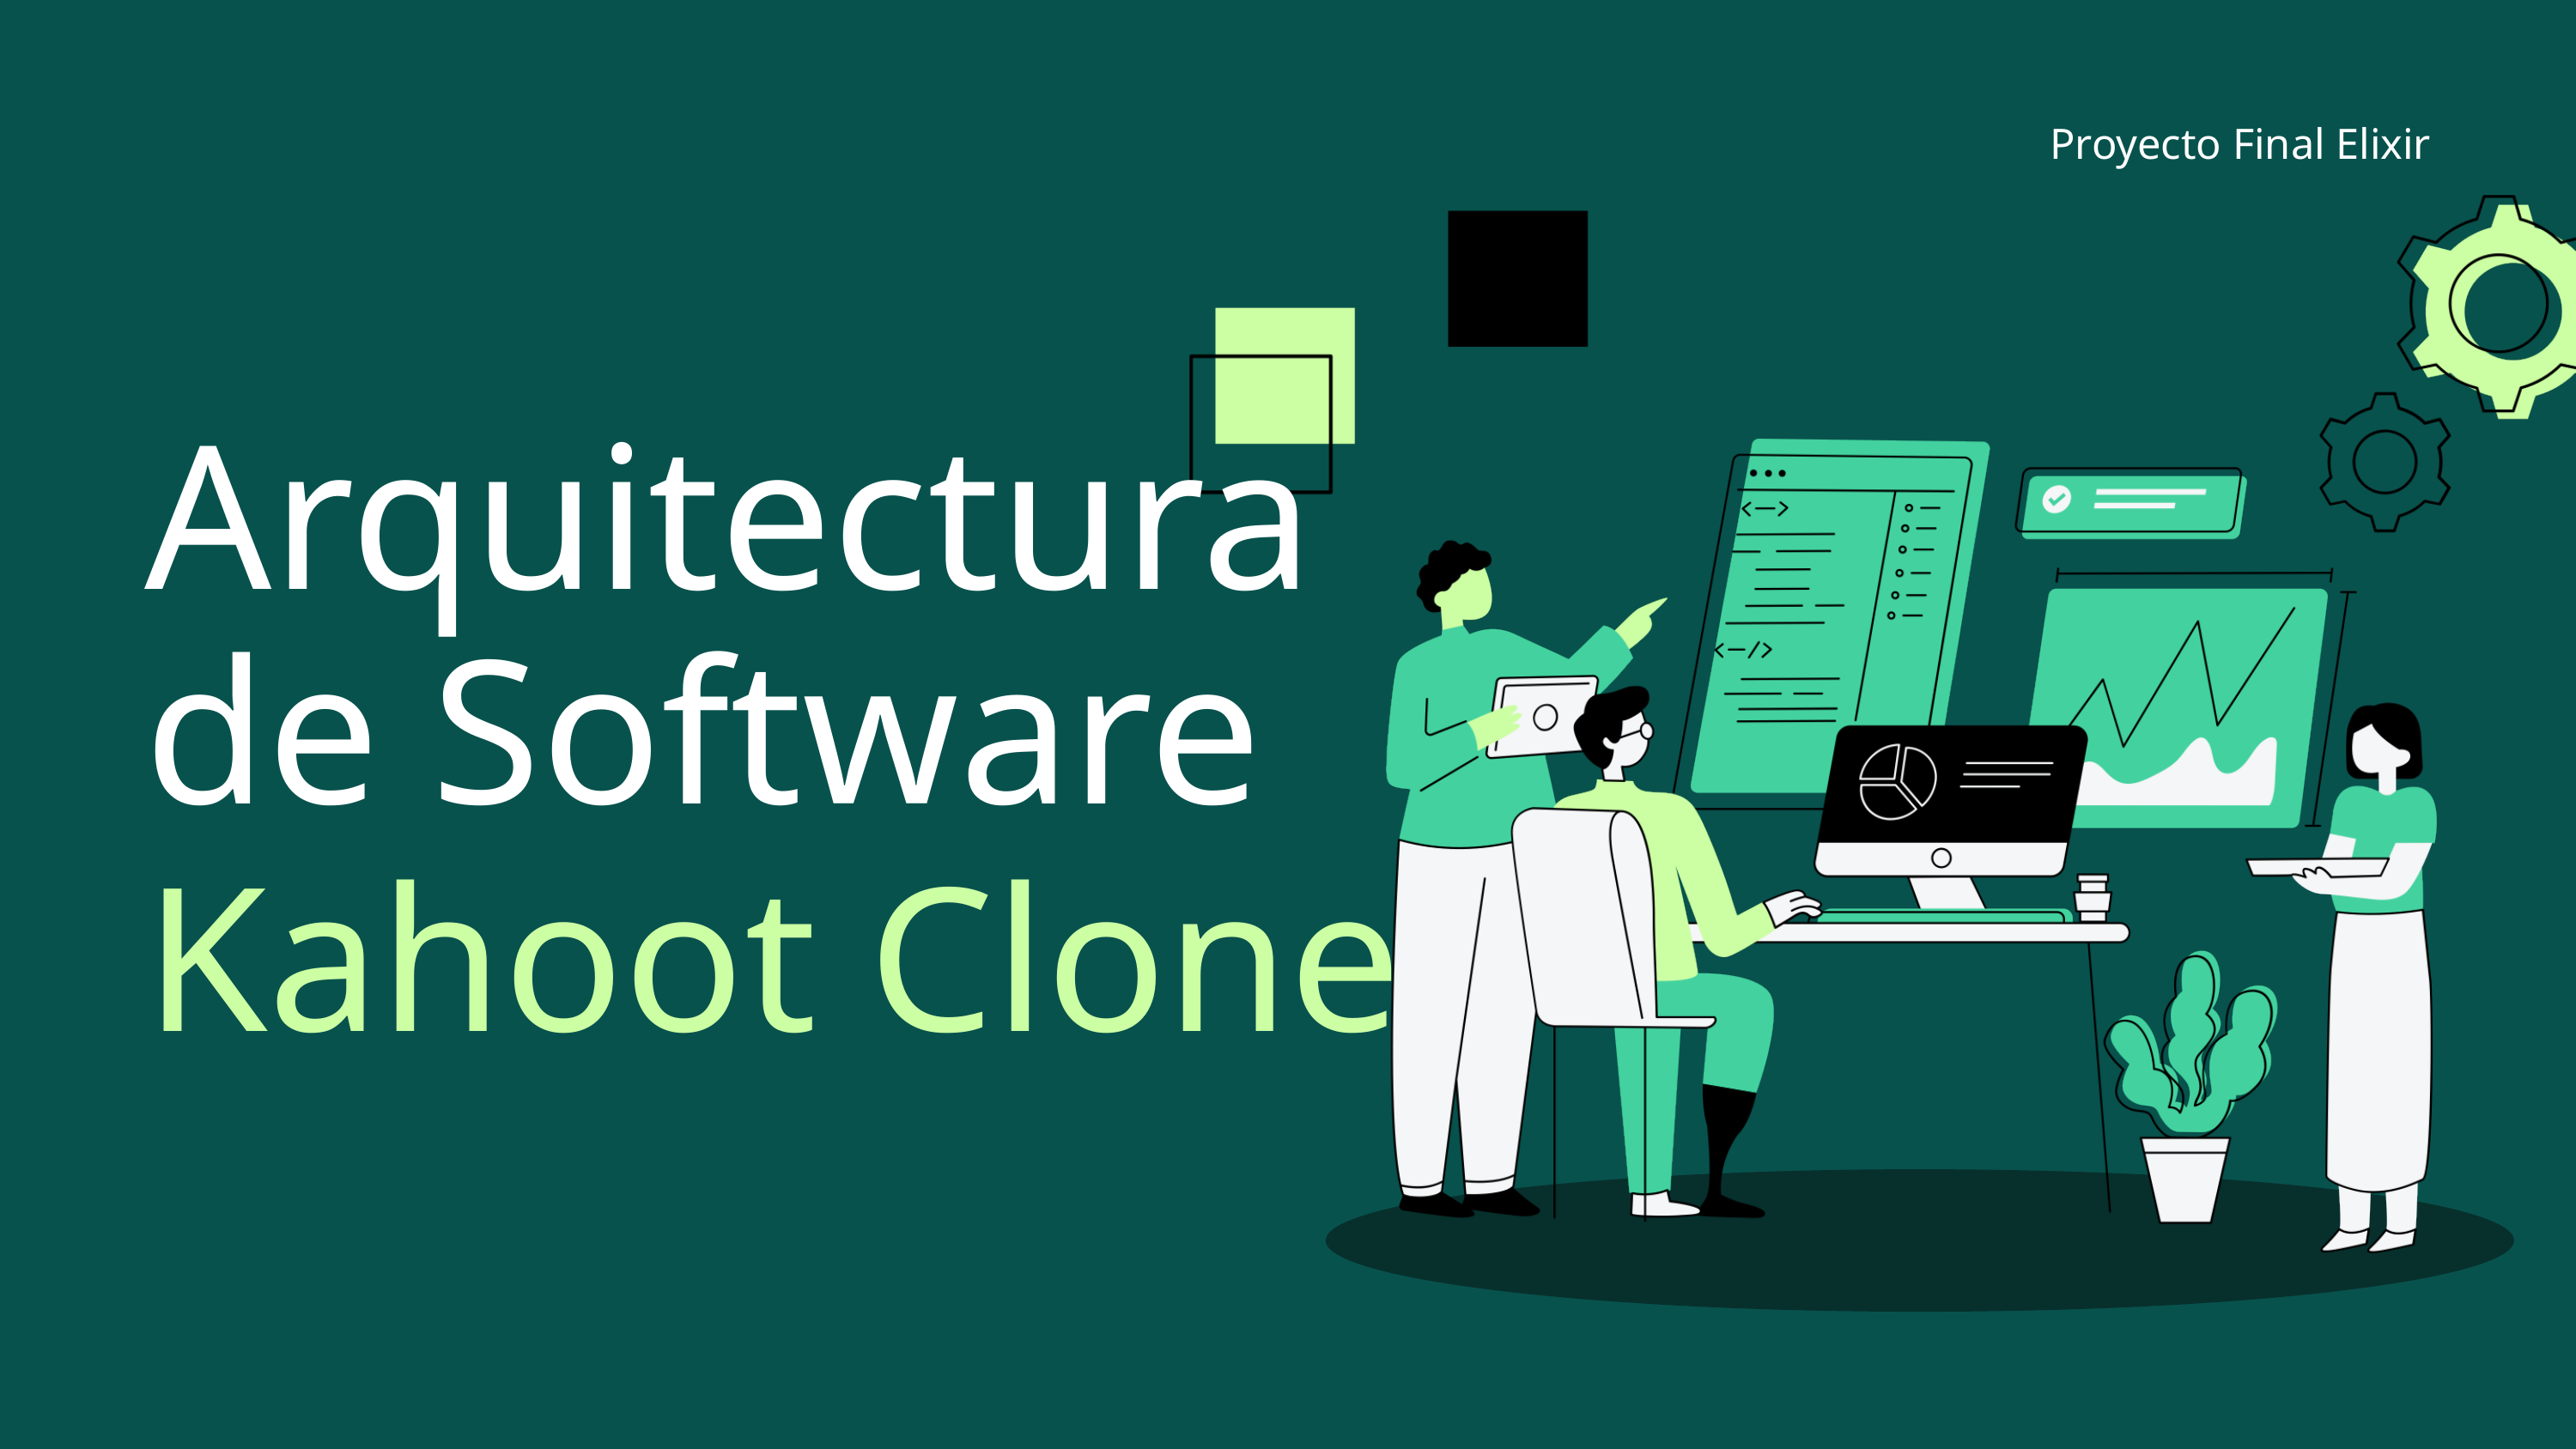

Proyecto Final Elixir
Arquitectura de Software
Kahoot Clone